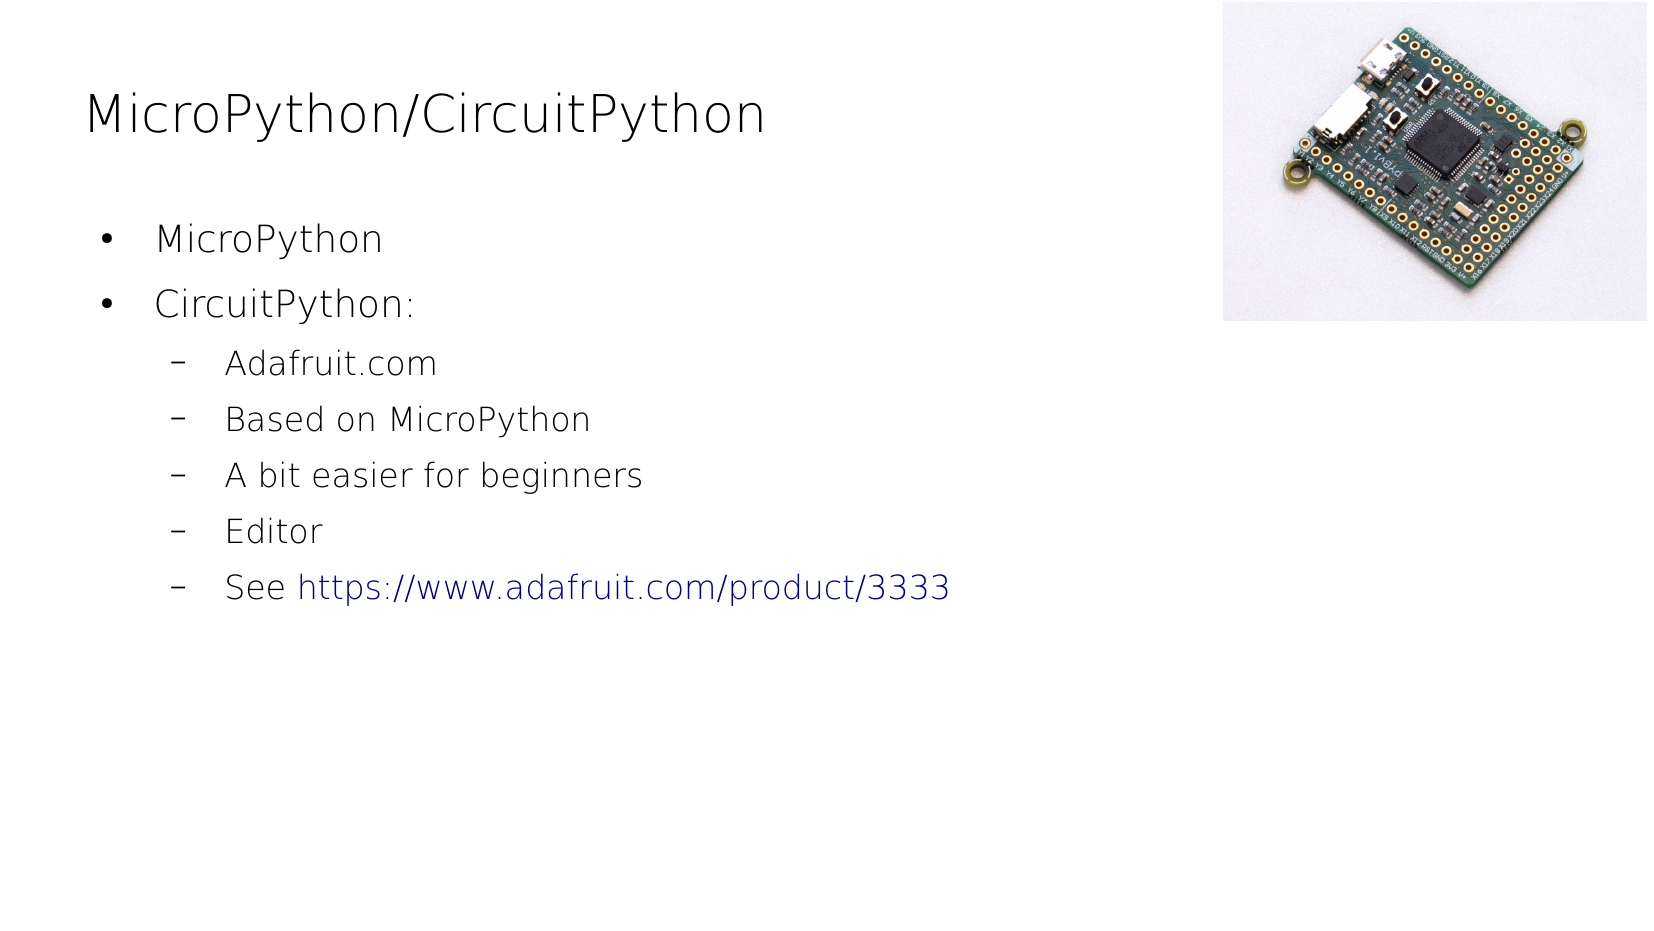

# MicroPython/CircuitPython
MicroPython
CircuitPython:
Adafruit.com
Based on MicroPython
A bit easier for beginners
Editor
See https://www.adafruit.com/product/3333